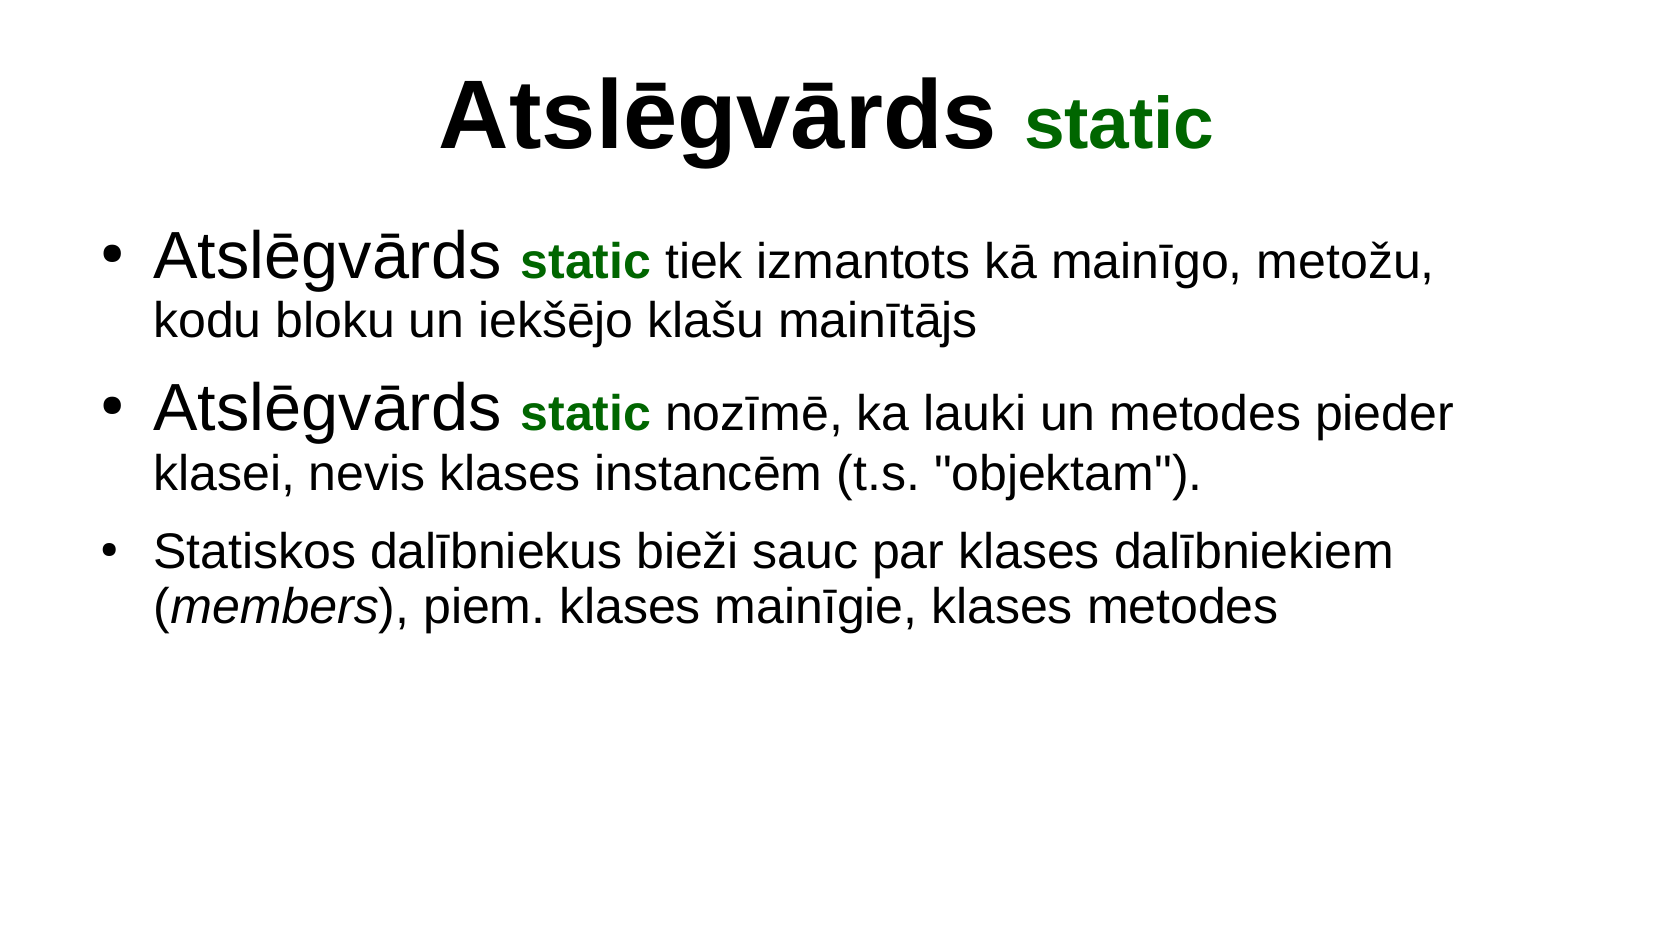

# Atslēgvārds static
Atslēgvārds static tiek izmantots kā mainīgo, metožu, kodu bloku un iekšējo klašu mainītājs
Atslēgvārds static nozīmē, ka lauki un metodes pieder klasei, nevis klases instancēm (t.s. "objektam").
Statiskos dalībniekus bieži sauc par klases dalībniekiem (members), piem. klases mainīgie, klases metodes